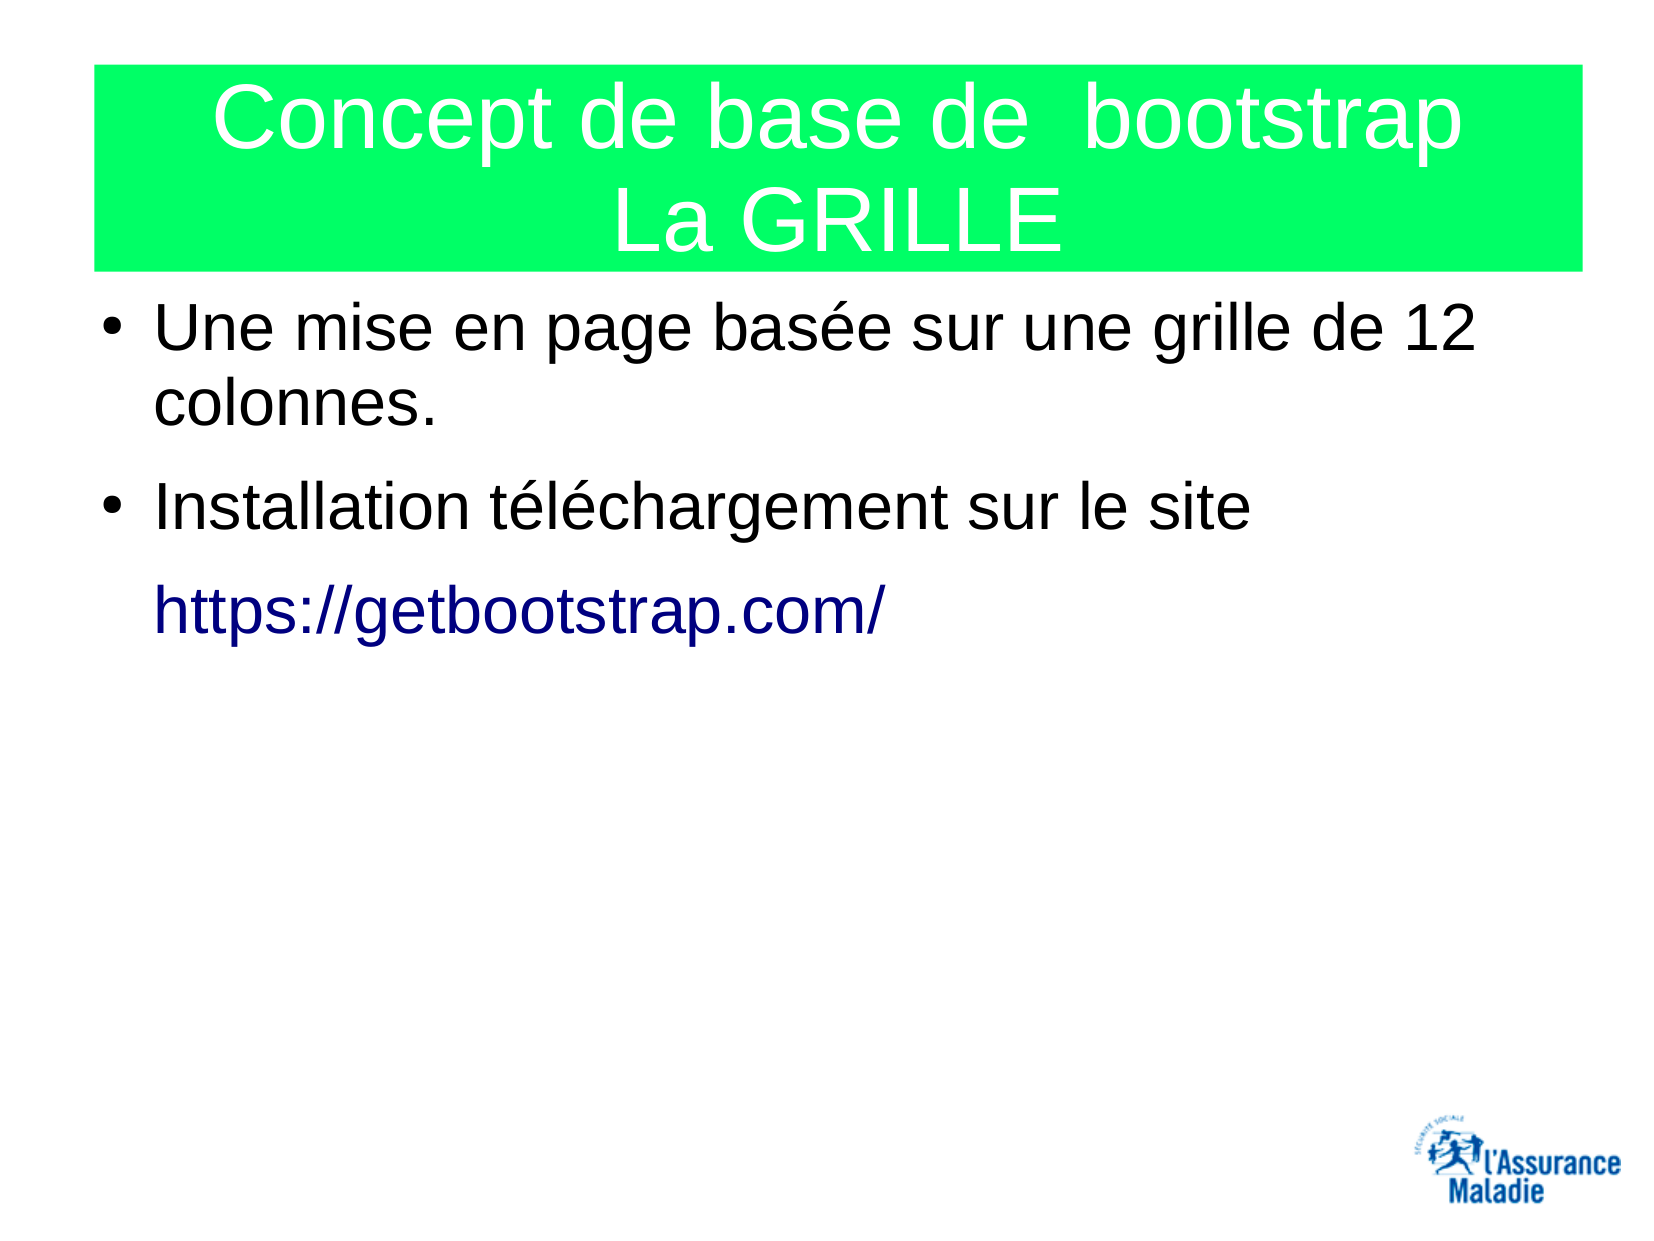

Concept de base de bootstrap
La GRILLE
# Une mise en page basée sur une grille de 12 colonnes.
Installation téléchargement sur le site
https://getbootstrap.com/